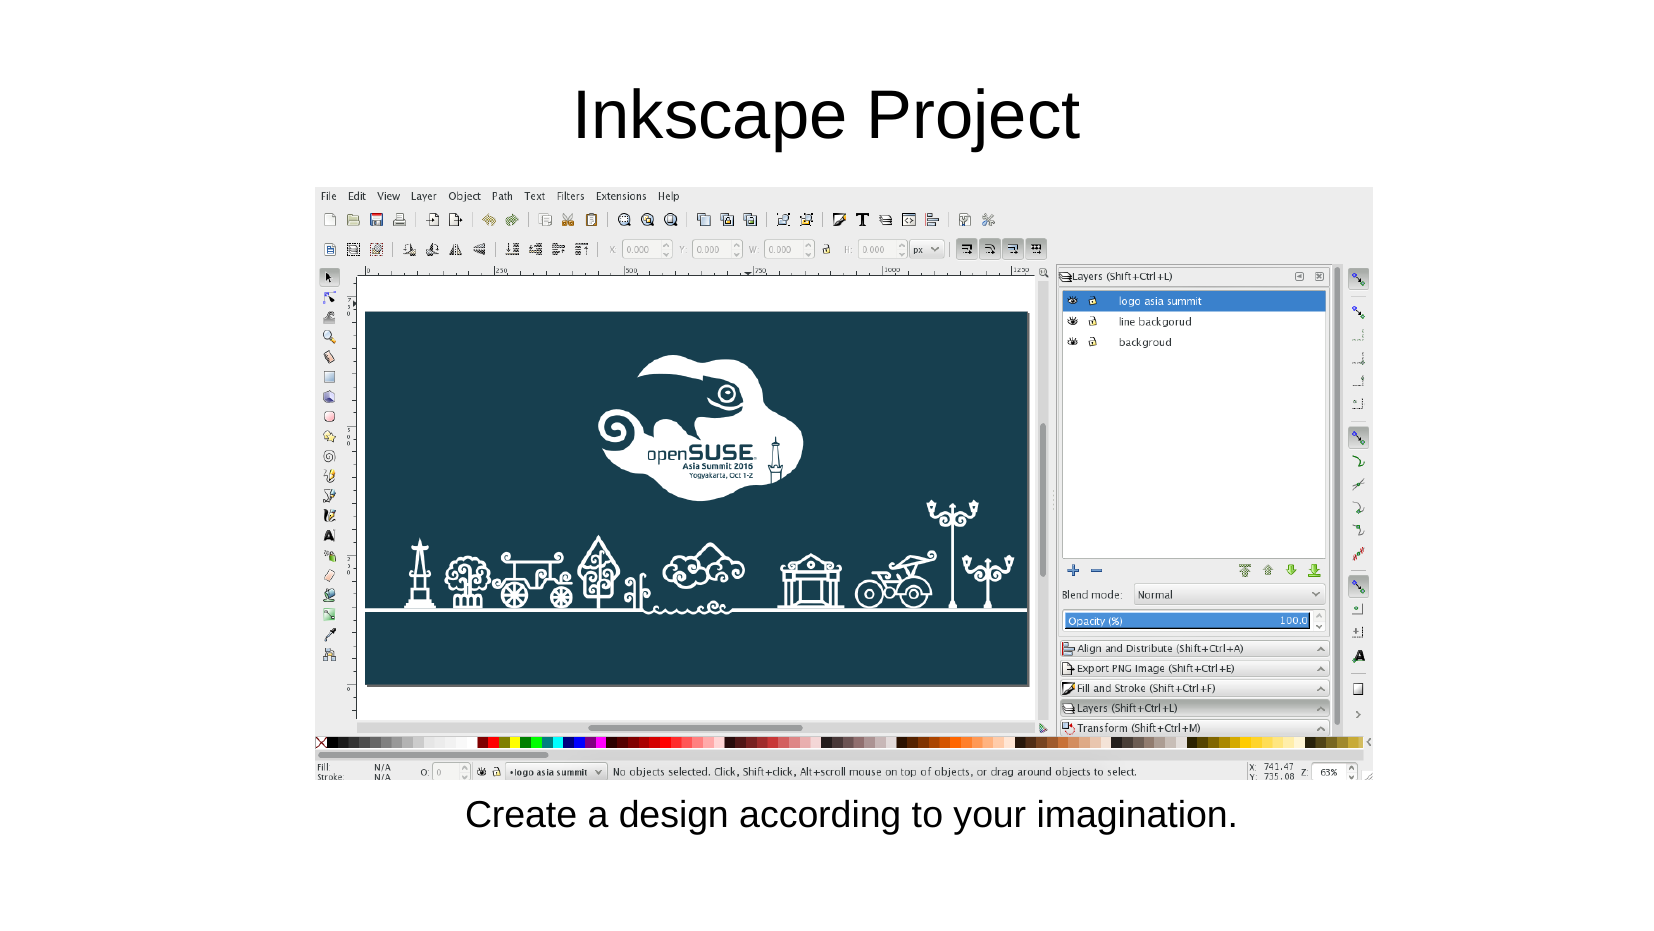

# Inkscape Project
Create a design according to your imagination.